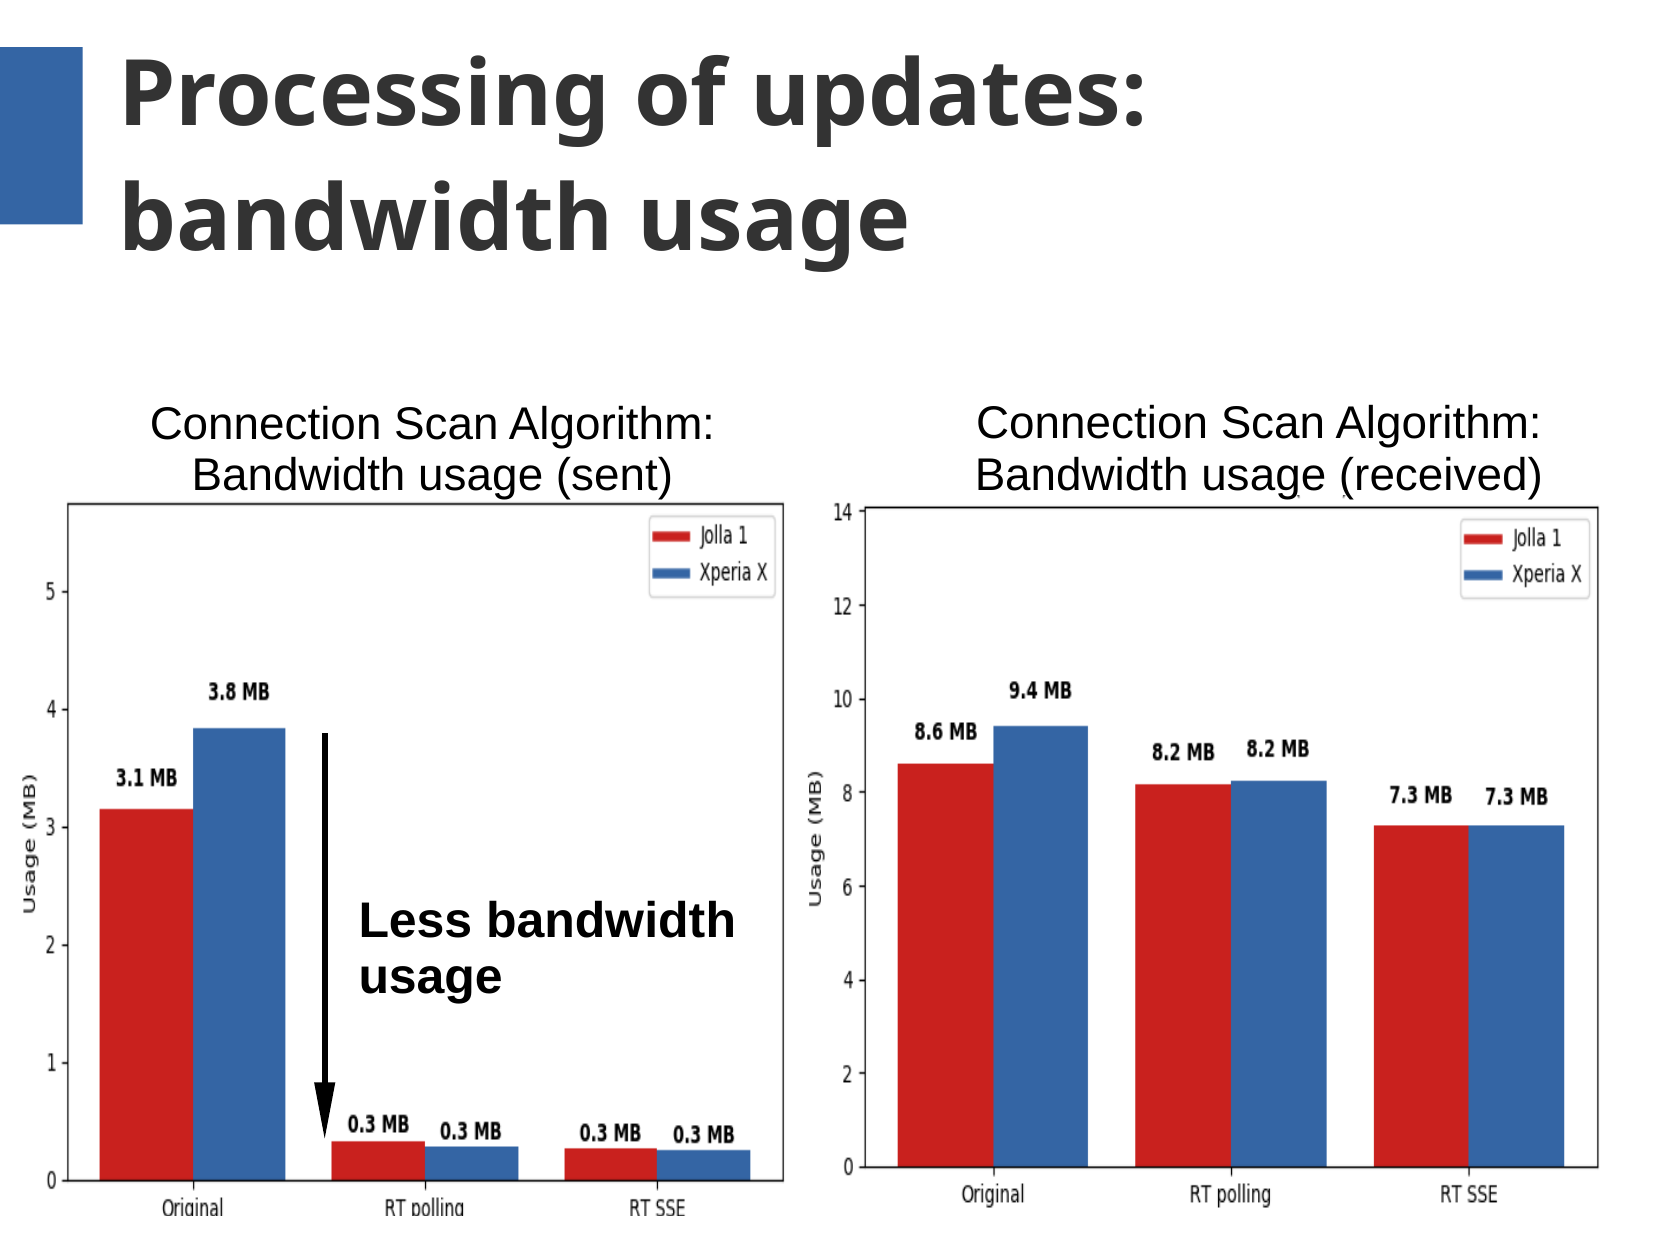

# Processing of updates: bandwidth usage
Connection Scan Algorithm:
Bandwidth usage (received)
Connection Scan Algorithm:
Bandwidth usage (sent)
Less bandwidth usage
25